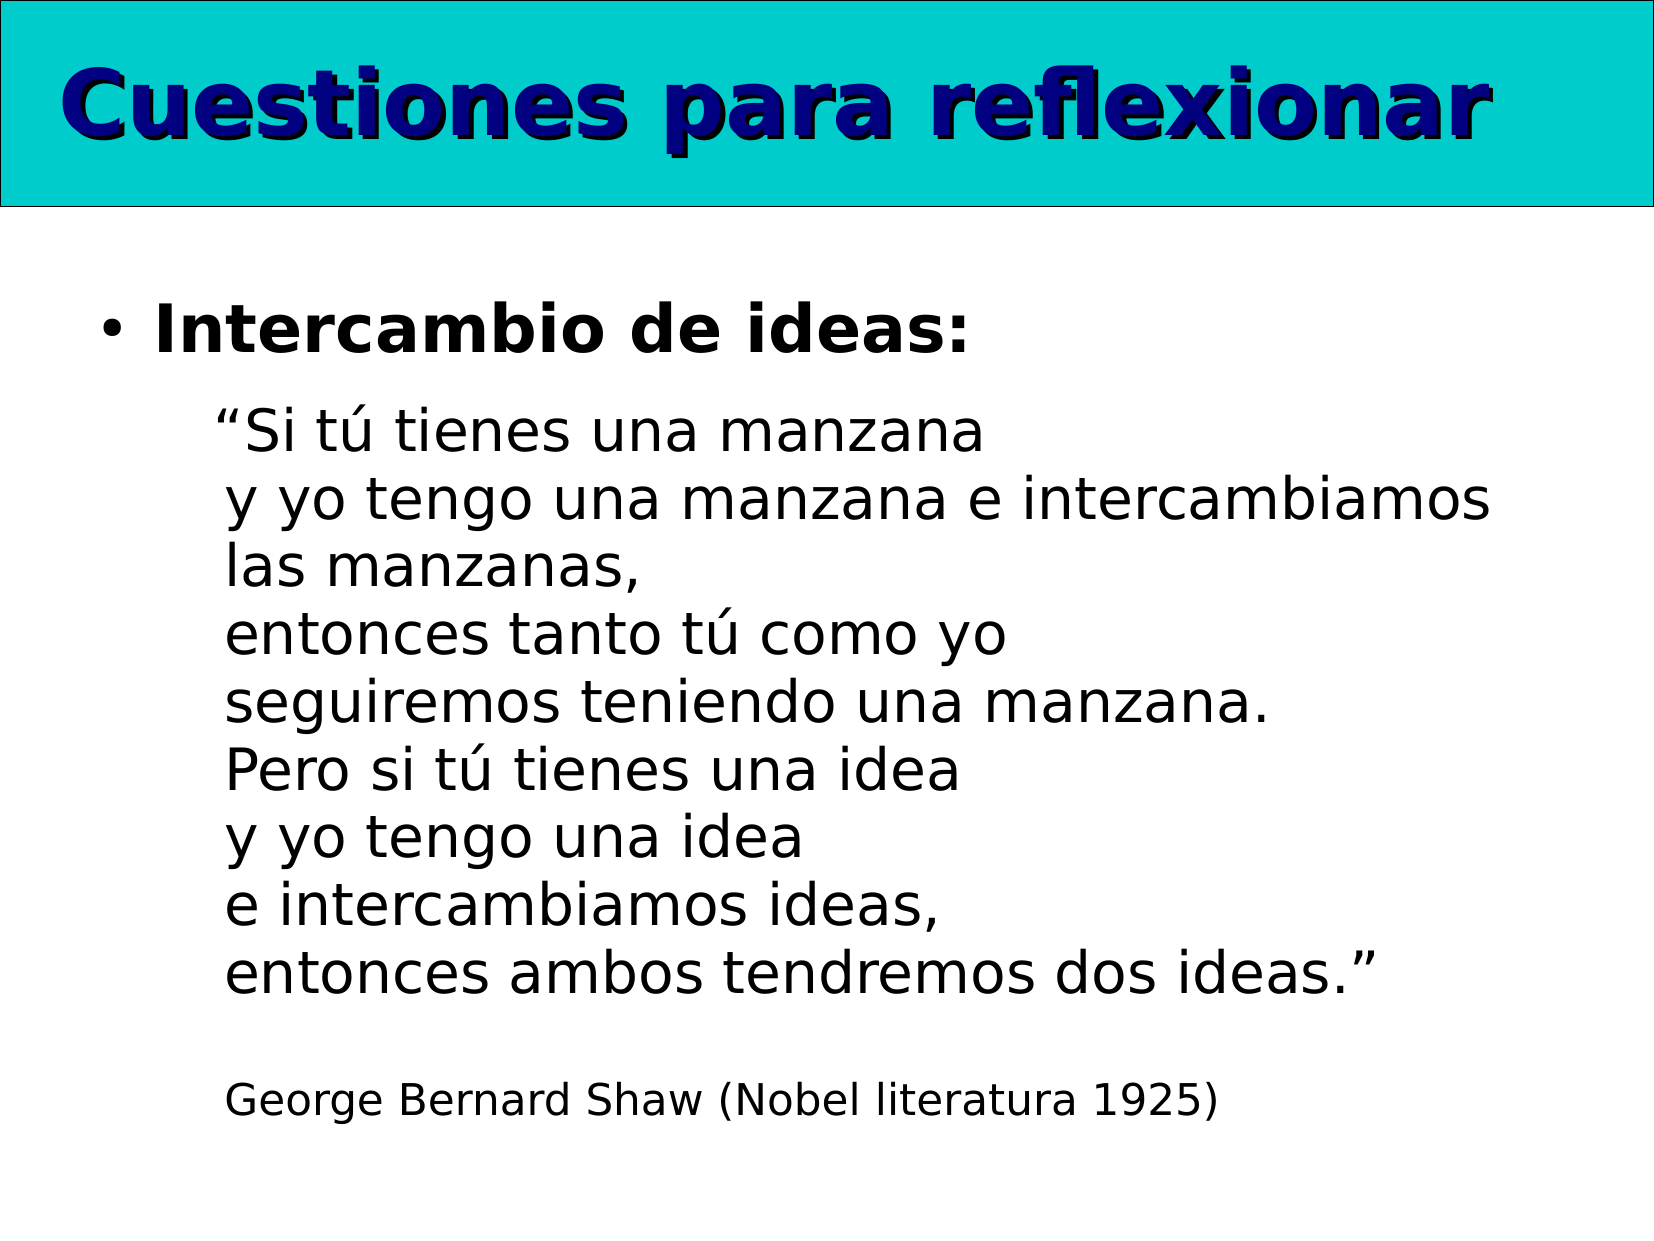

# Cuestiones para reflexionar
Intercambio de ideas:
 “Si tú tienes una manzana
y yo tengo una manzana e intercambiamos las manzanas,
entonces tanto tú como yo
seguiremos teniendo una manzana.
Pero si tú tienes una idea
y yo tengo una idea
e intercambiamos ideas,
entonces ambos tendremos dos ideas.”
George Bernard Shaw (Nobel literatura 1925)